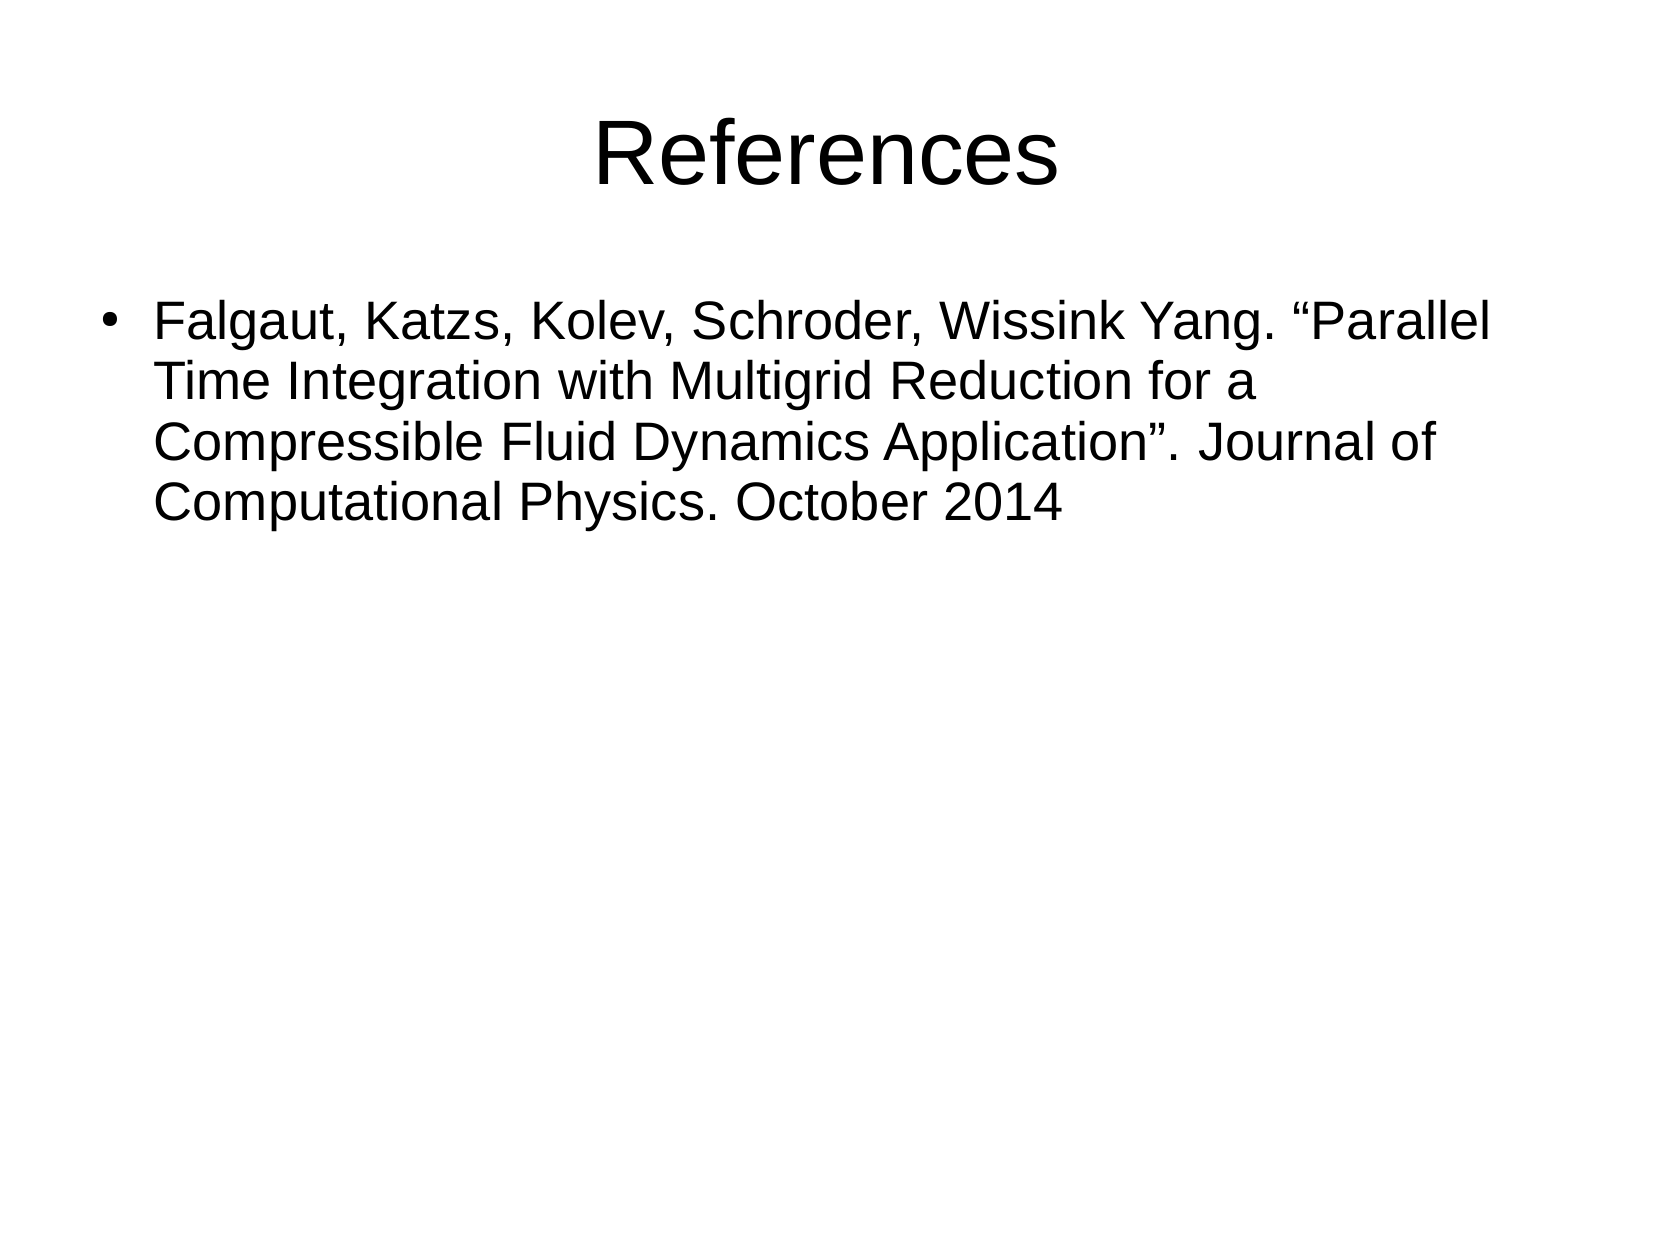

# References
Falgaut, Katzs, Kolev, Schroder, Wissink Yang. “Parallel Time Integration with Multigrid Reduction for a Compressible Fluid Dynamics Application”. Journal of Computational Physics. October 2014